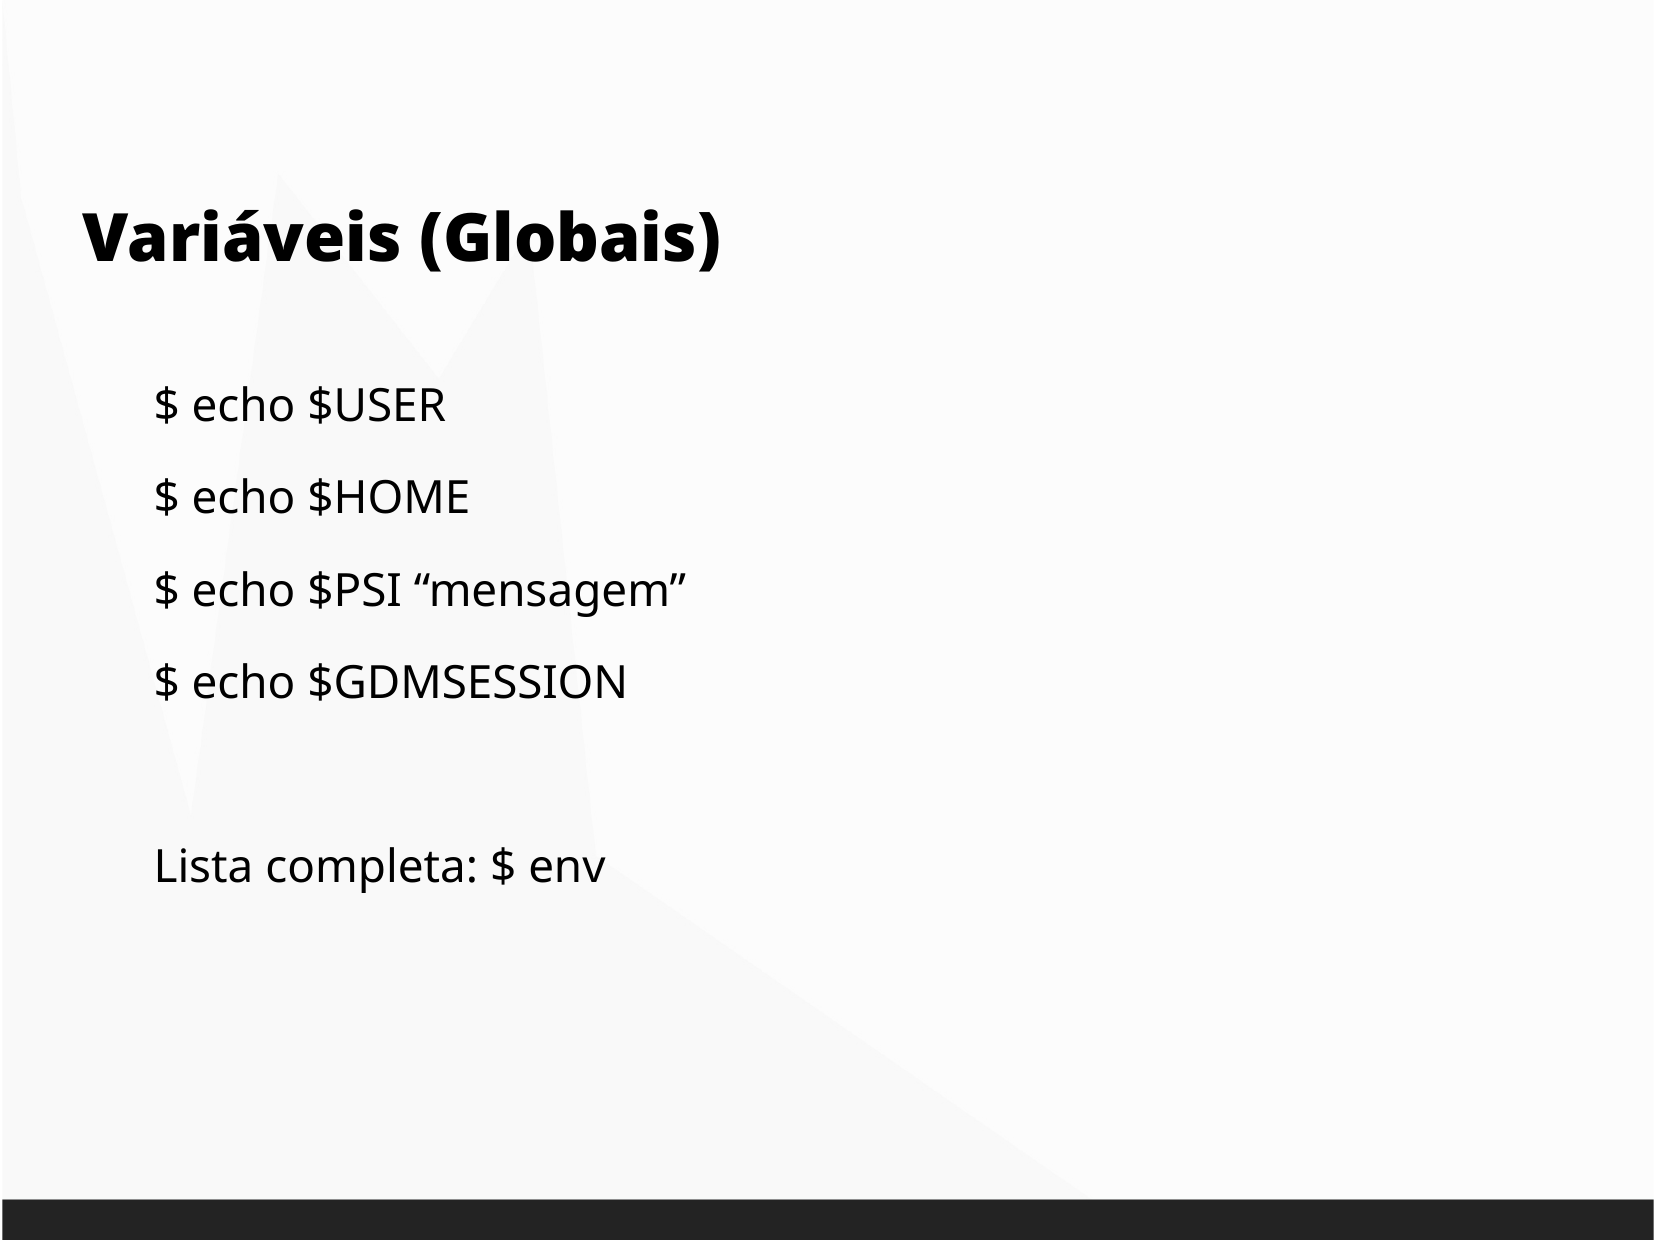

# Variáveis (Globais)
$ echo $USER
$ echo $HOME
$ echo $PSI “mensagem”
$ echo $GDMSESSION
Lista completa: $ env